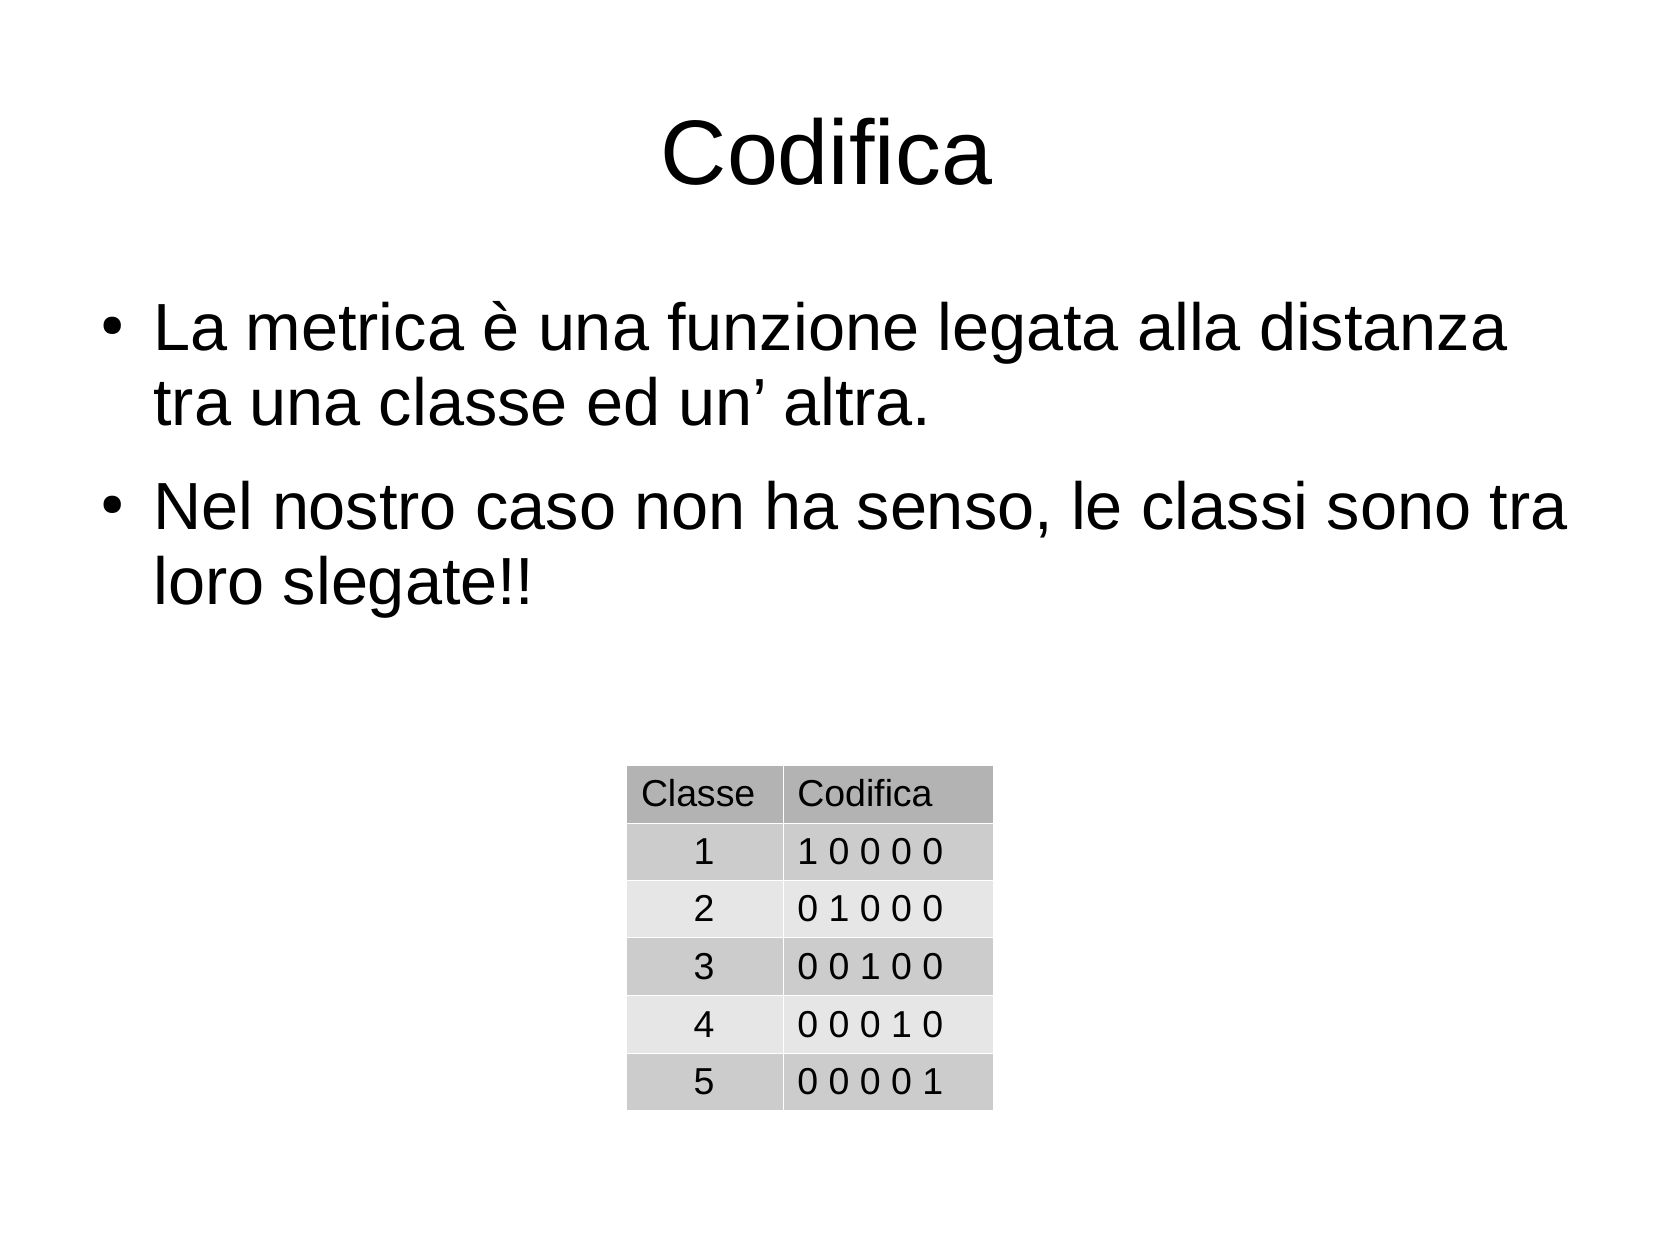

# Codifica
La metrica è una funzione legata alla distanza tra una classe ed un’ altra.
Nel nostro caso non ha senso, le classi sono tra loro slegate!!
| Classe | Codifica |
| --- | --- |
| 1 | 1 0 0 0 0 |
| 2 | 0 1 0 0 0 |
| 3 | 0 0 1 0 0 |
| 4 | 0 0 0 1 0 |
| 5 | 0 0 0 0 1 |